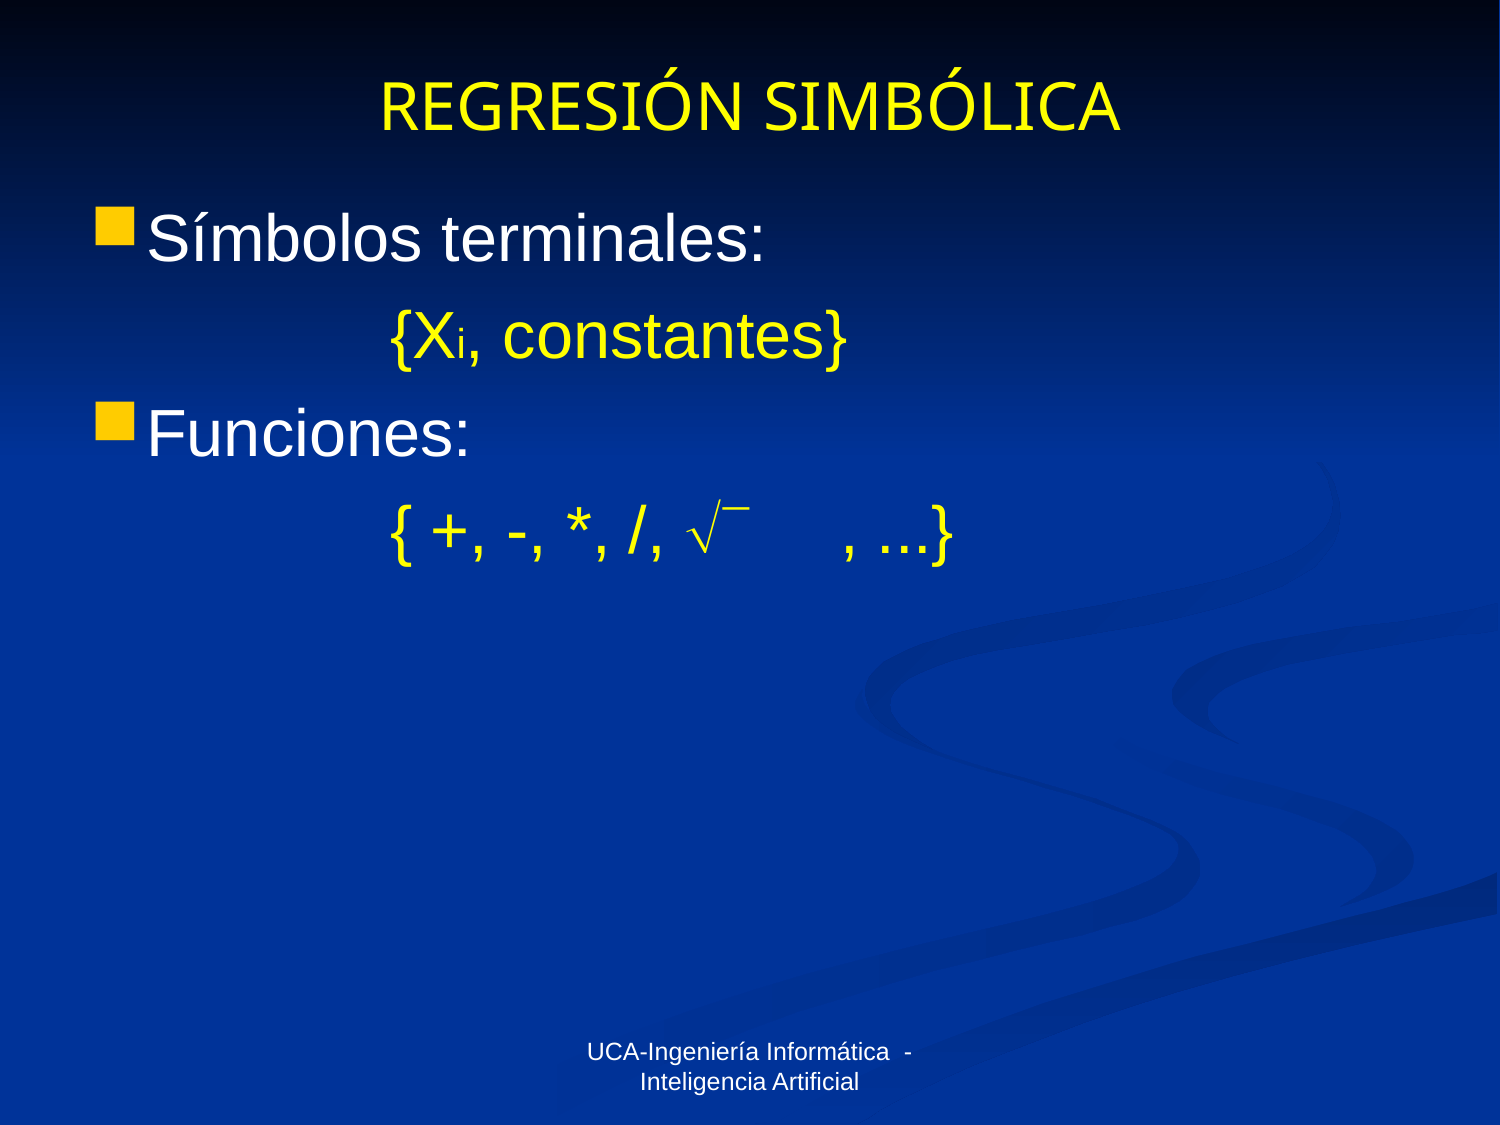

# REGRESIÓN SIMBÓLICA
Símbolos terminales:
		{Xi, constantes}
Funciones:
		{ +, -, *, /, Ö`	, ...}
UCA-Ingeniería Informática - Inteligencia Artificial